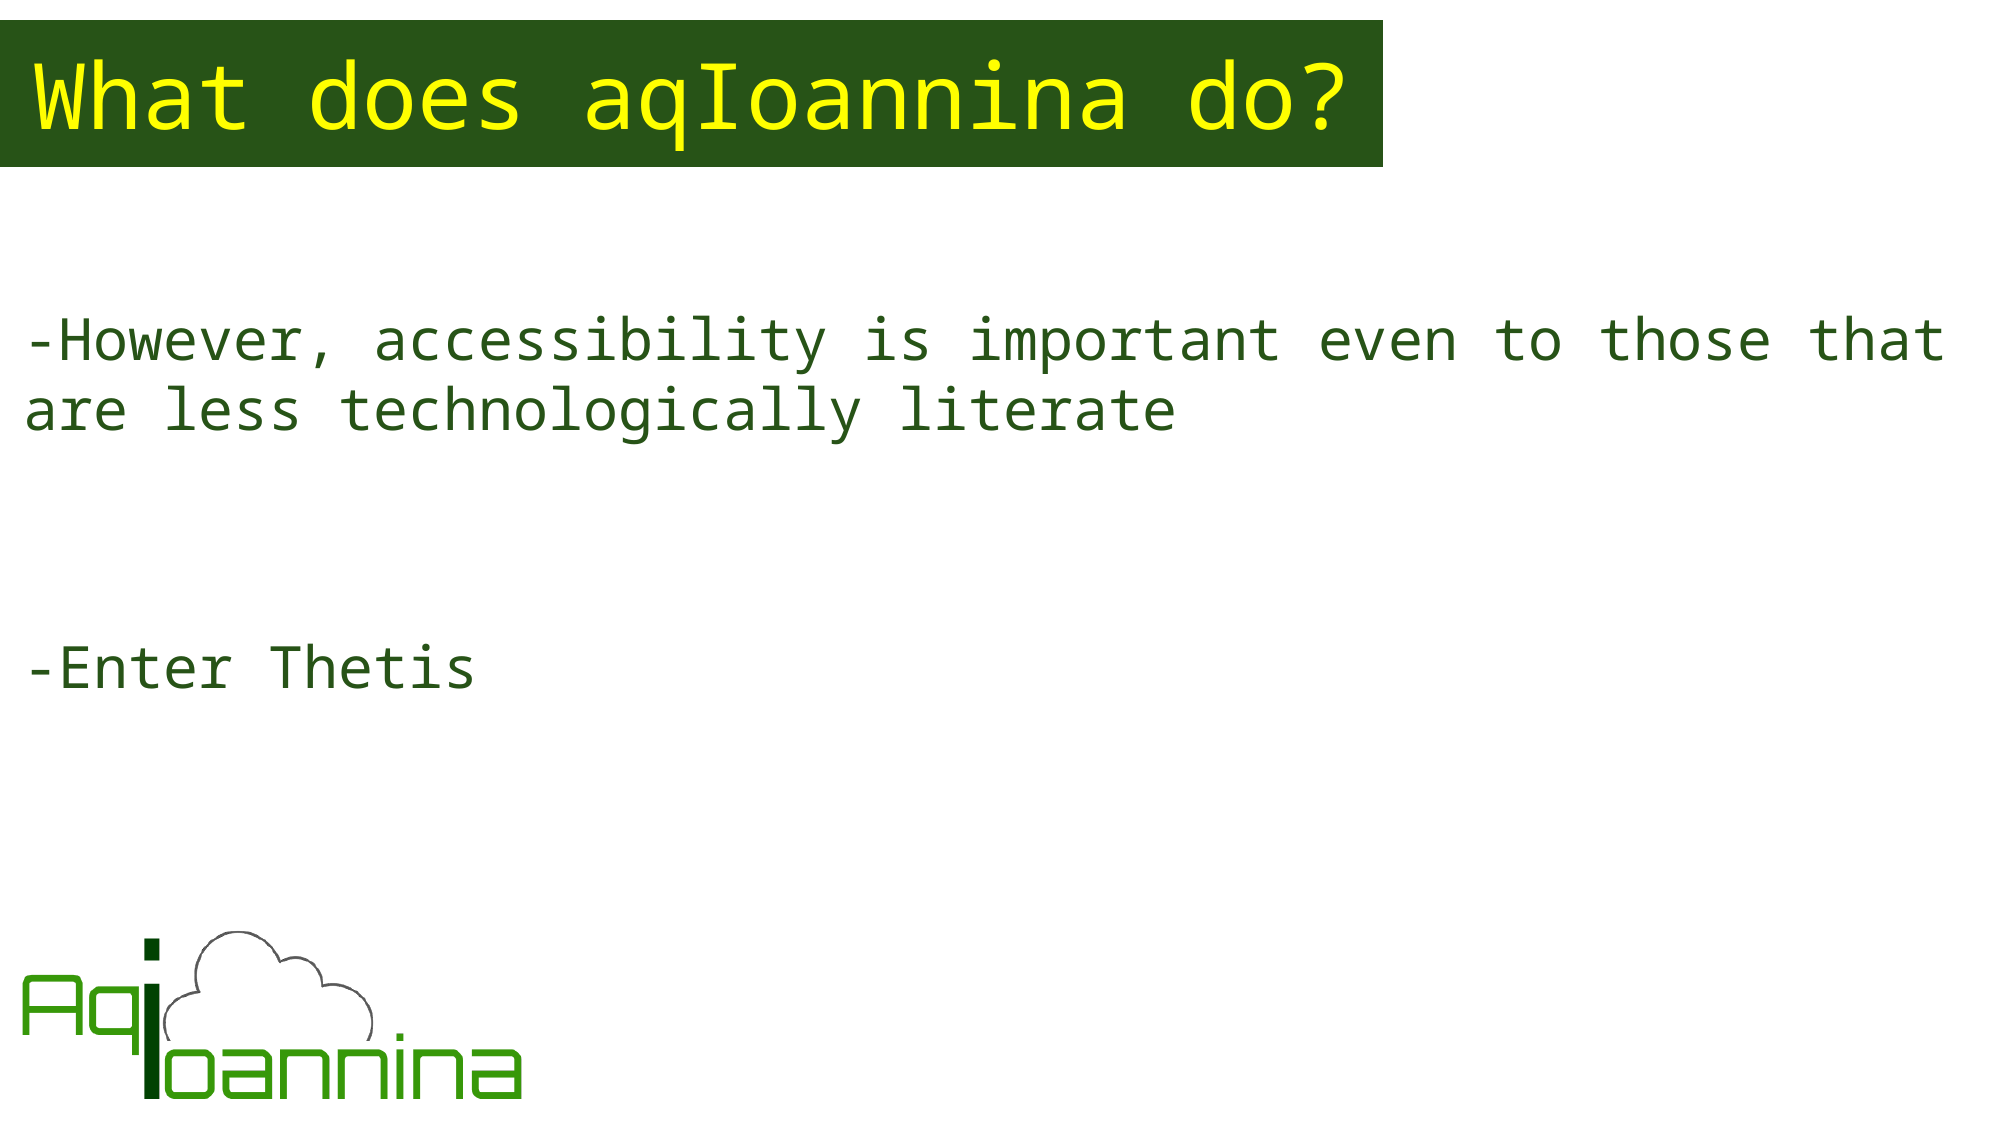

What does aqIoannina do?
-However, accessibility is important even to those that are less technologically literate
-Enter Thetis